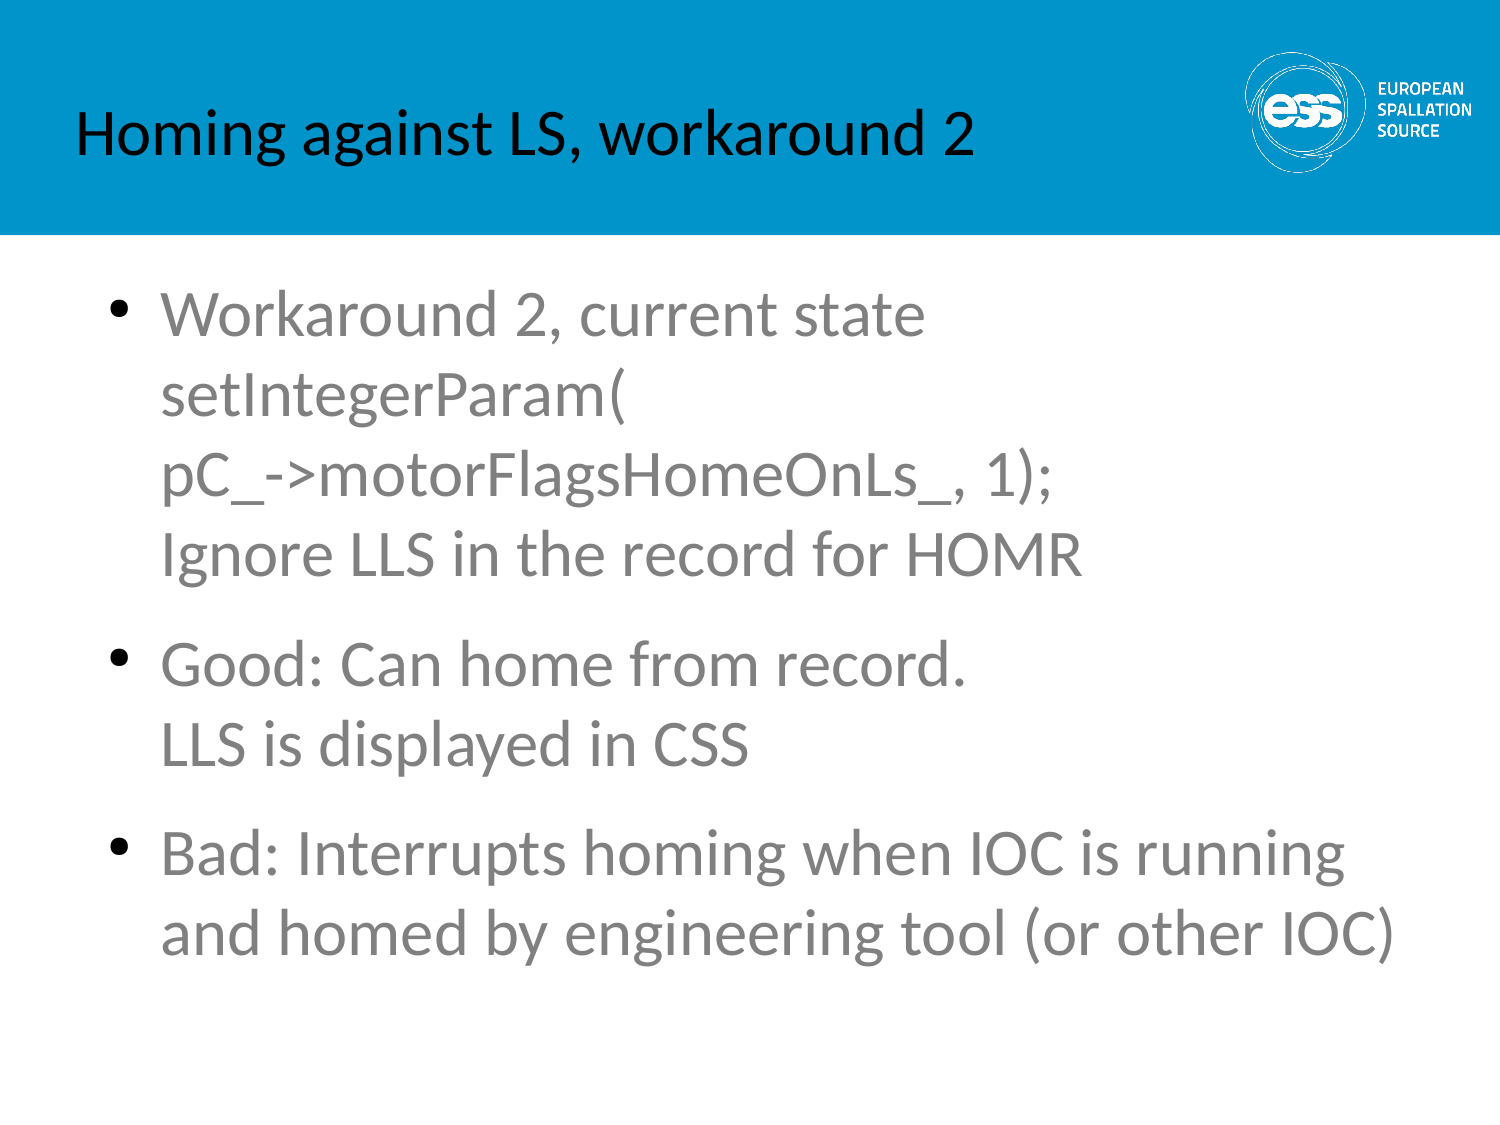

# Homing against LS, workaround 2
Workaround 2, current state
setIntegerParam(
pC_->motorFlagsHomeOnLs_, 1);
Ignore LLS in the record for HOMR
Good: Can home from record.
LLS is displayed in CSS
Bad: Interrupts homing when IOC is running
and homed by engineering tool (or other IOC)